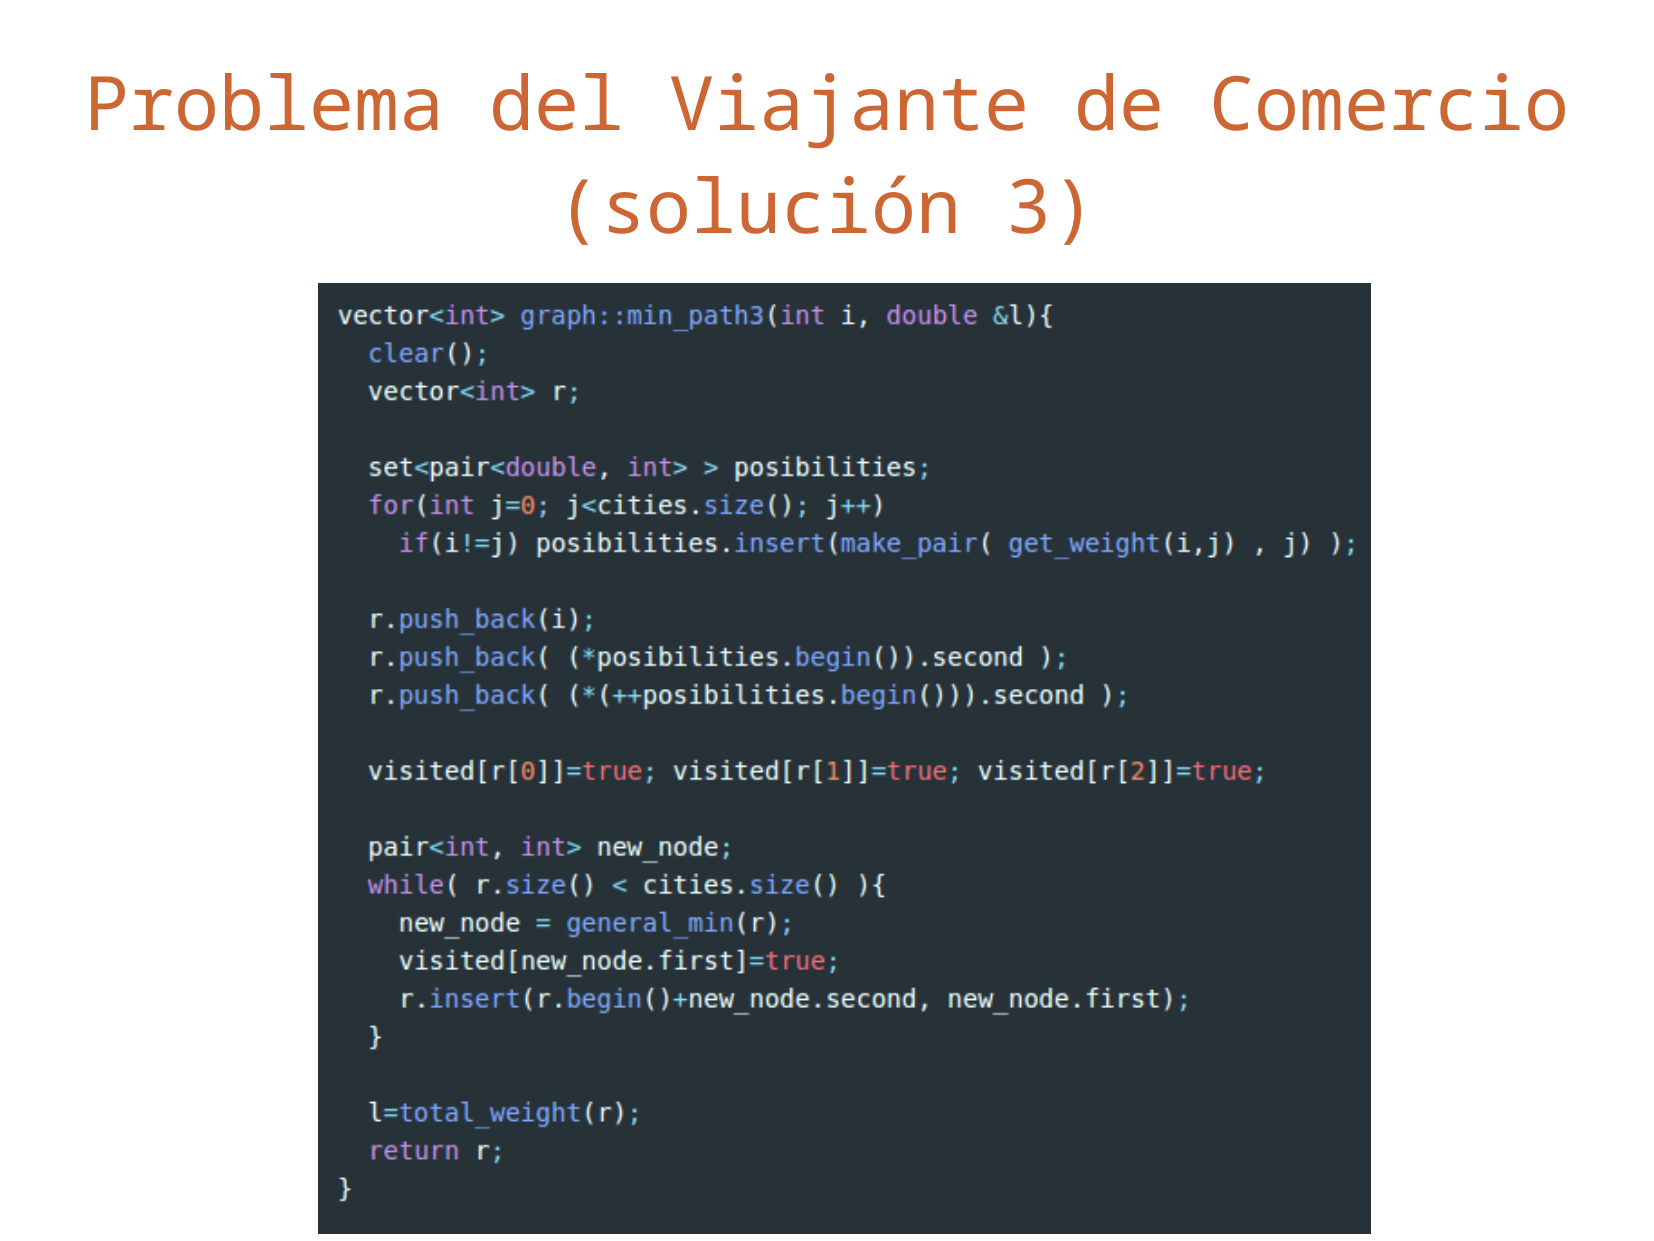

# Problema del Viajante de Comercio (solución 3)